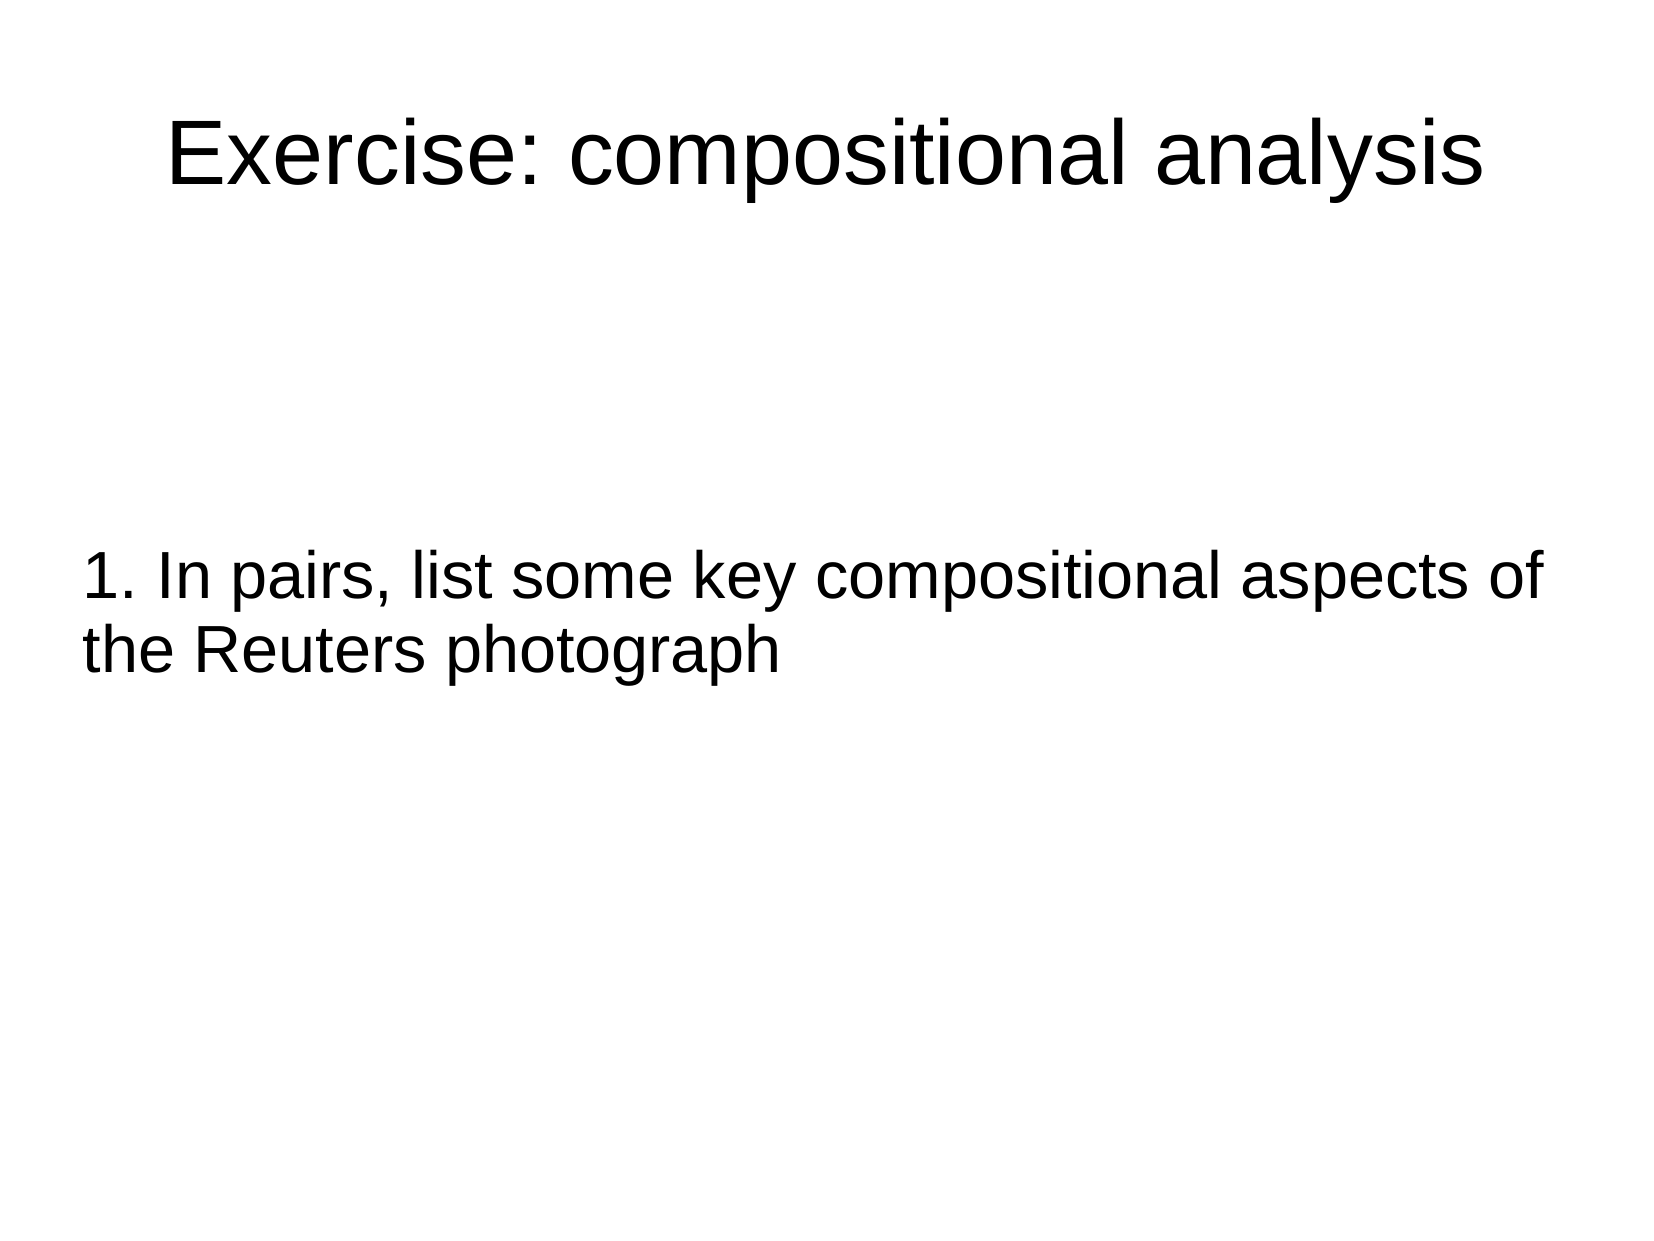

# Exercise: compositional analysis
1. In pairs, list some key compositional aspects of the Reuters photograph